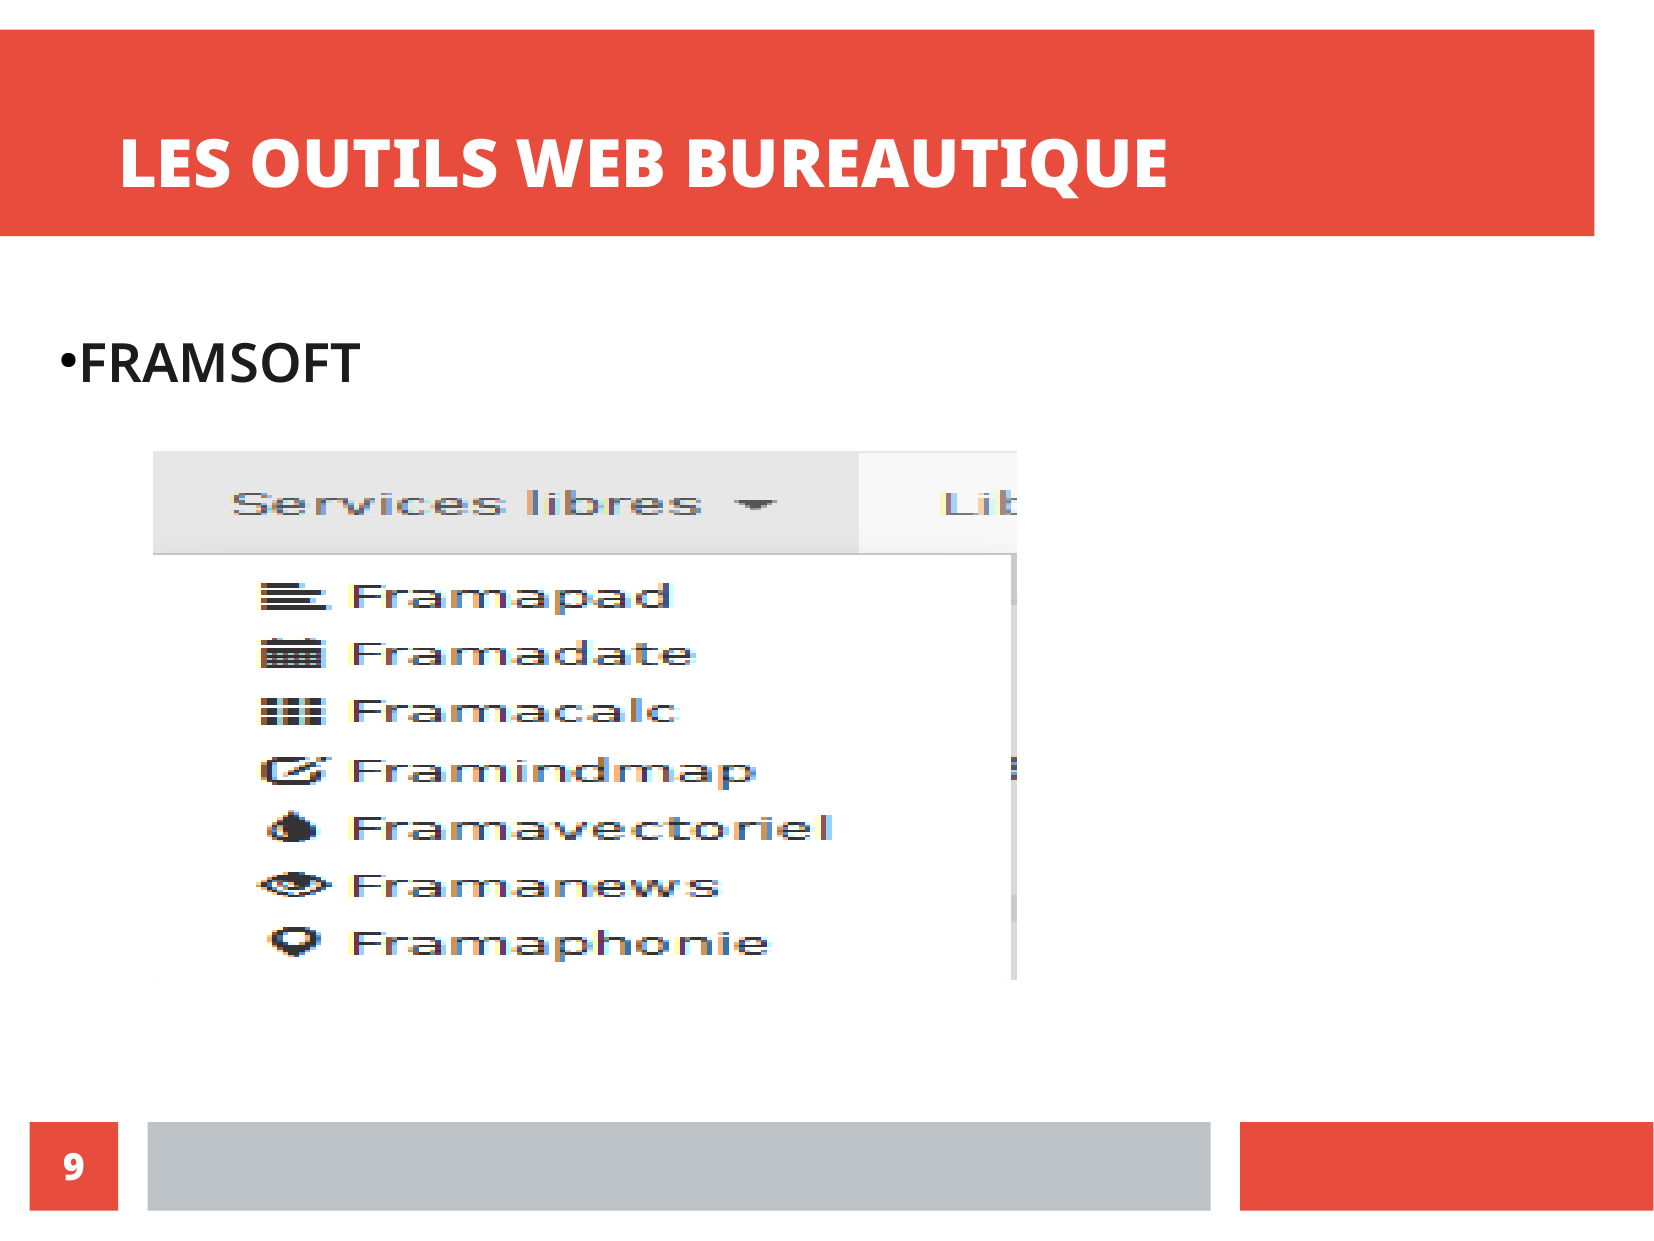

# LES OUTILS WEB BUREAUTIQUE
FRAMSOFT
9